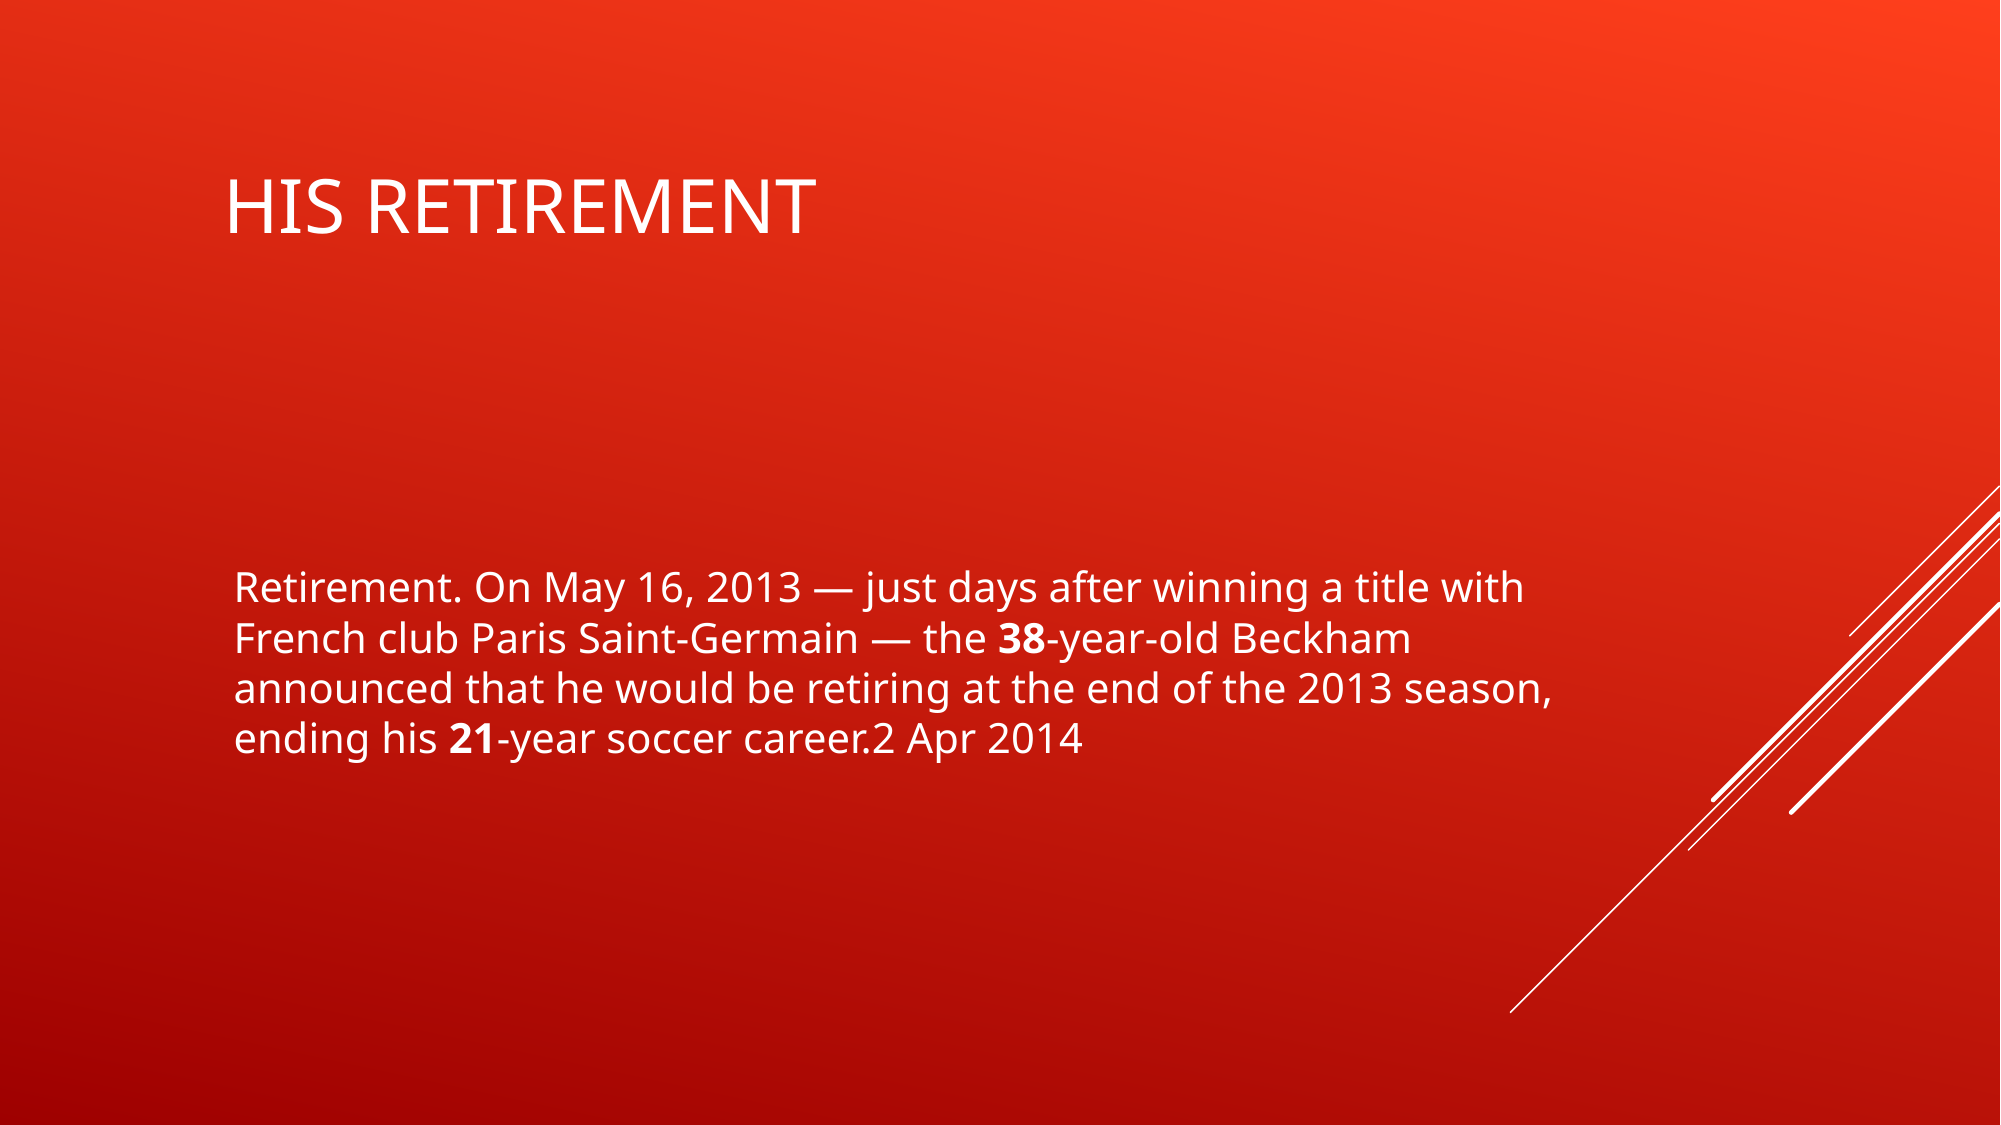

# His retirement
Retirement. On May 16, 2013 — just days after winning a title with French club Paris Saint-Germain — the 38-year-old Beckham announced that he would be retiring at the end of the 2013 season, ending his 21-year soccer career.2 Apr 2014